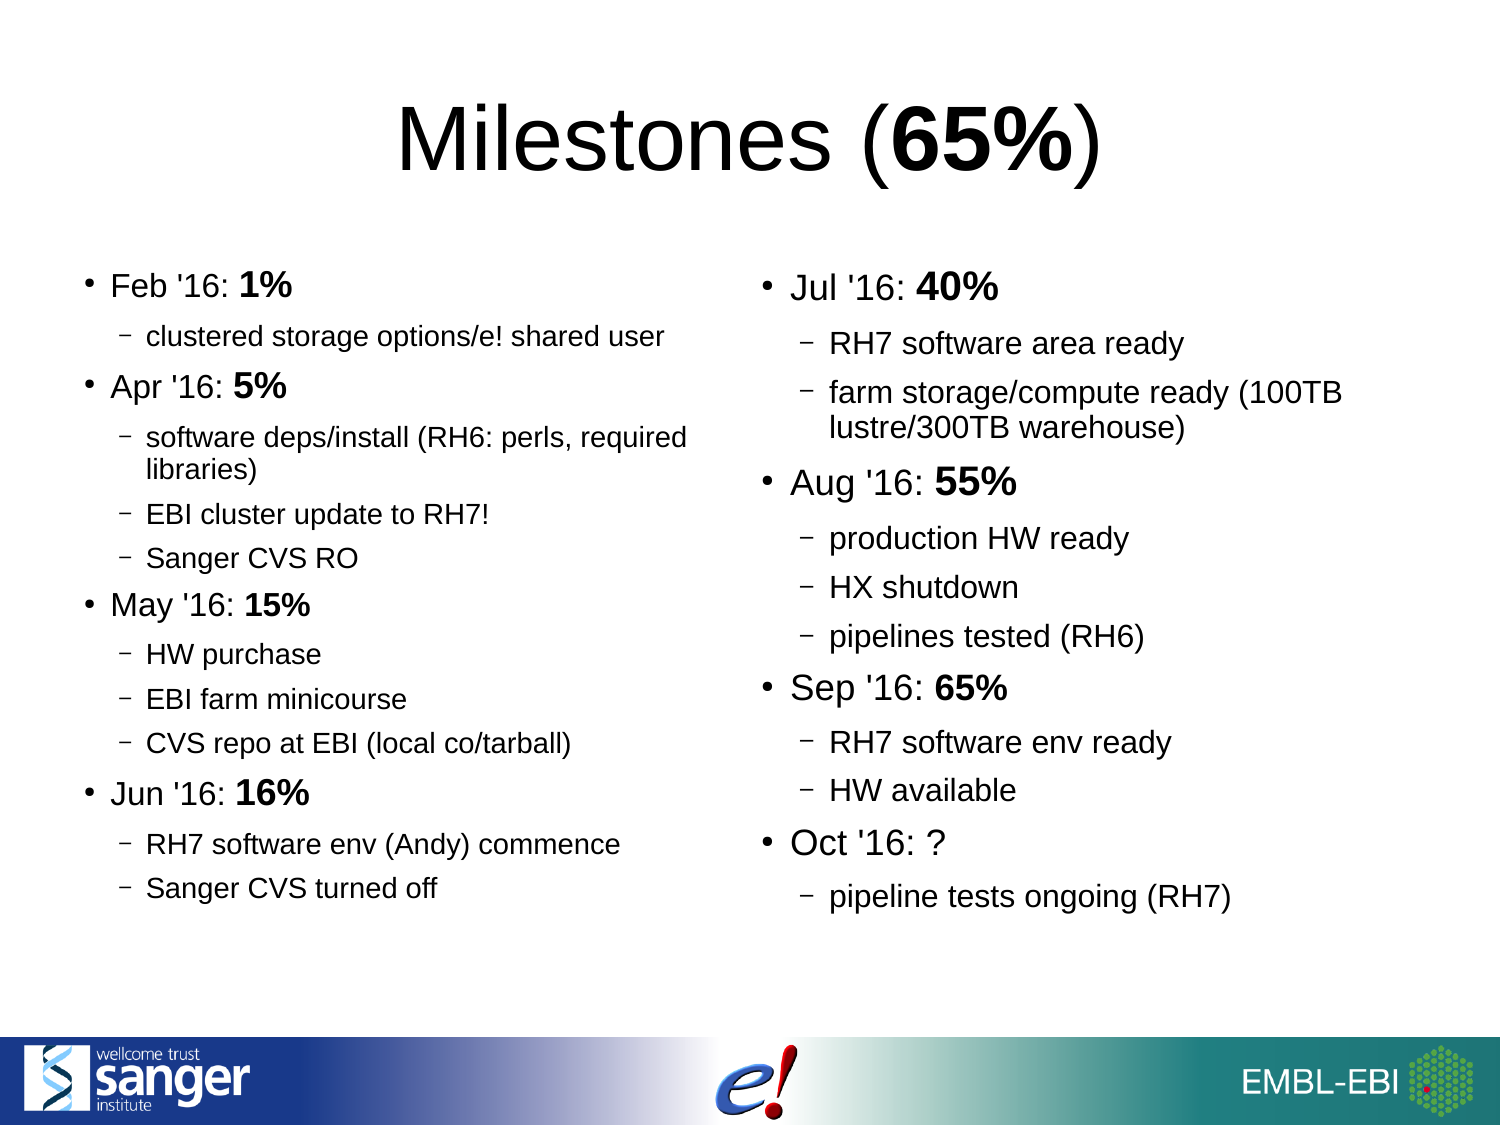

# Milestones (65%)
Feb '16: 1%
clustered storage options/e! shared user
Apr '16: 5%
software deps/install (RH6: perls, required libraries)
EBI cluster update to RH7!
Sanger CVS RO
May '16: 15%
HW purchase
EBI farm minicourse
CVS repo at EBI (local co/tarball)
Jun '16: 16%
RH7 software env (Andy) commence
Sanger CVS turned off
Jul '16: 40%
RH7 software area ready
farm storage/compute ready (100TB lustre/300TB warehouse)
Aug '16: 55%
production HW ready
HX shutdown
pipelines tested (RH6)
Sep '16: 65%
RH7 software env ready
HW available
Oct '16: ?
pipeline tests ongoing (RH7)